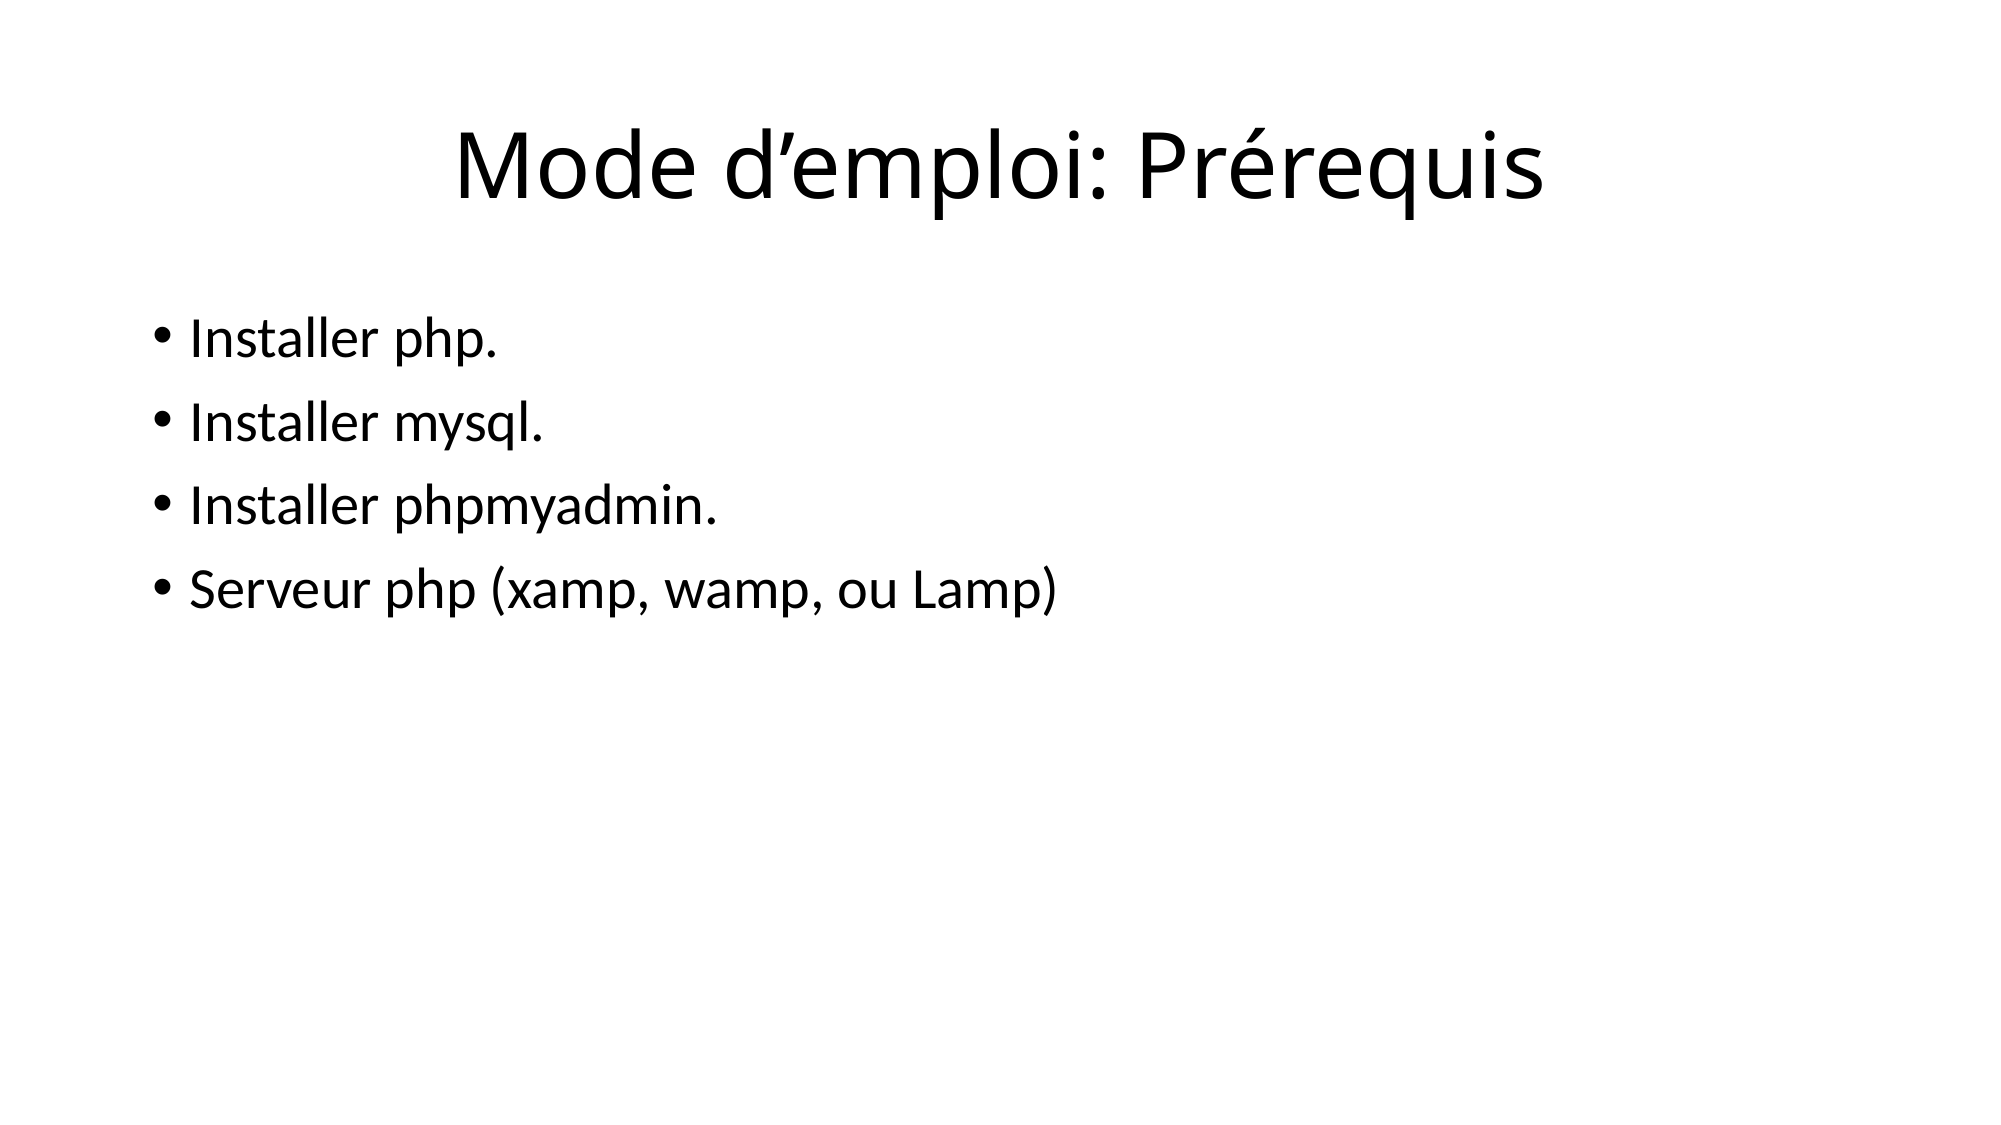

# Mode d’emploi: Prérequis
Installer php.
Installer mysql.
Installer phpmyadmin.
Serveur php (xamp, wamp, ou Lamp)